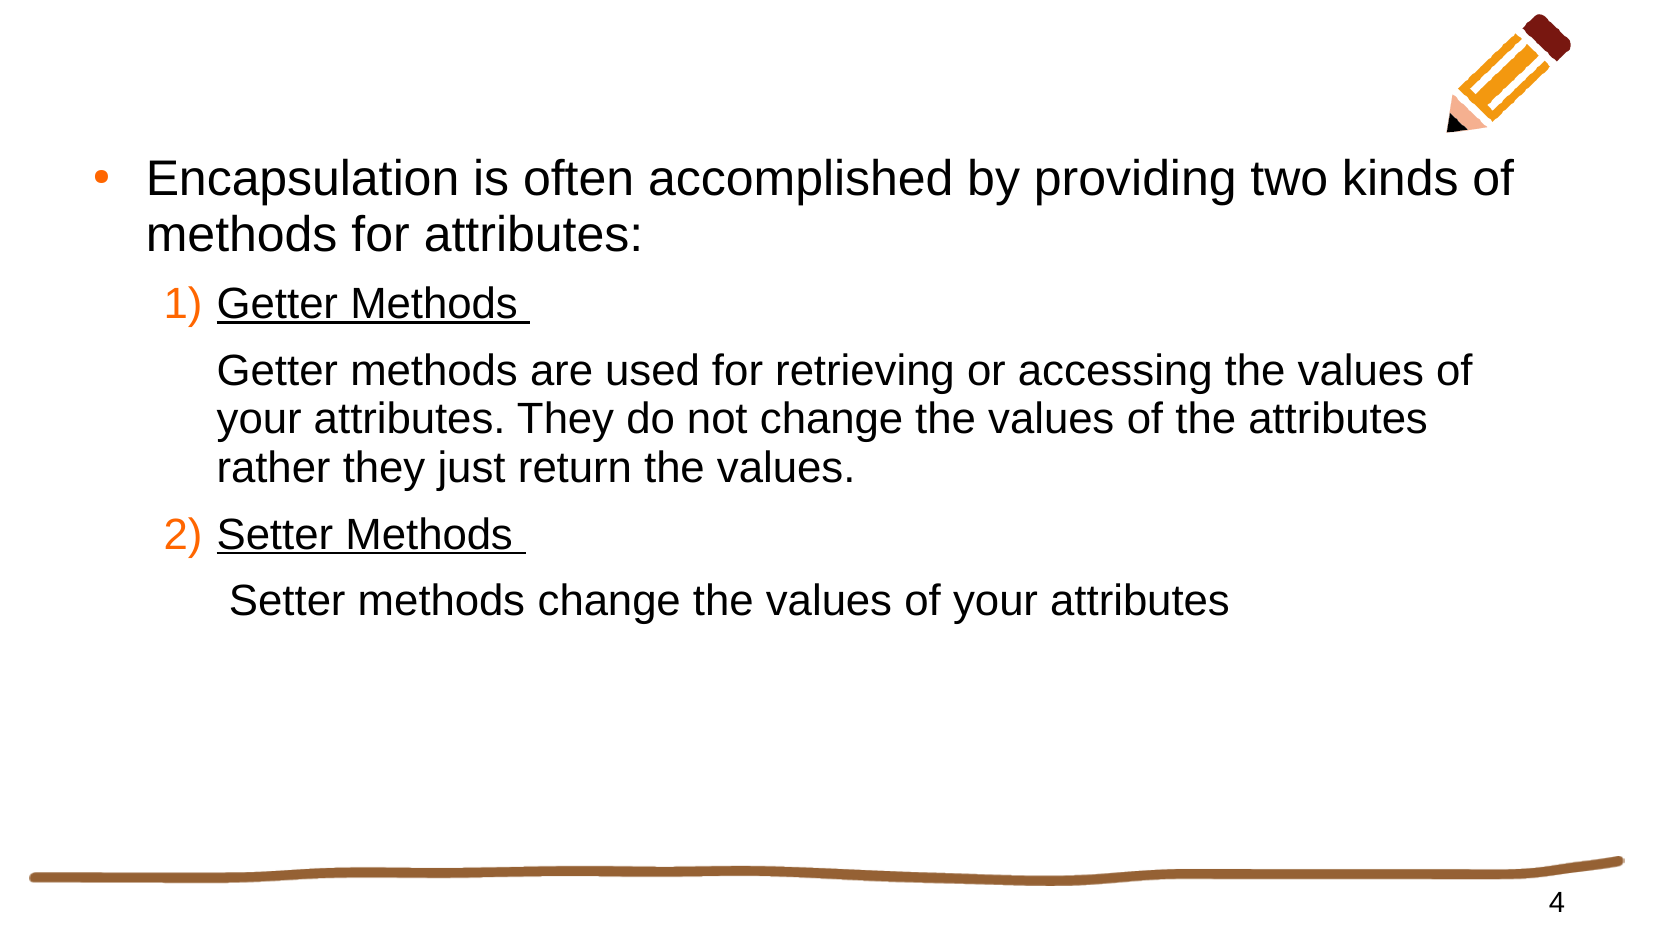

# Encapsulation is often accomplished by providing two kinds of methods for attributes:
Getter Methods
Getter methods are used for retrieving or accessing the values of your attributes. They do not change the values of the attributes rather they just return the values.
Setter Methods
 Setter methods change the values of your attributes
4